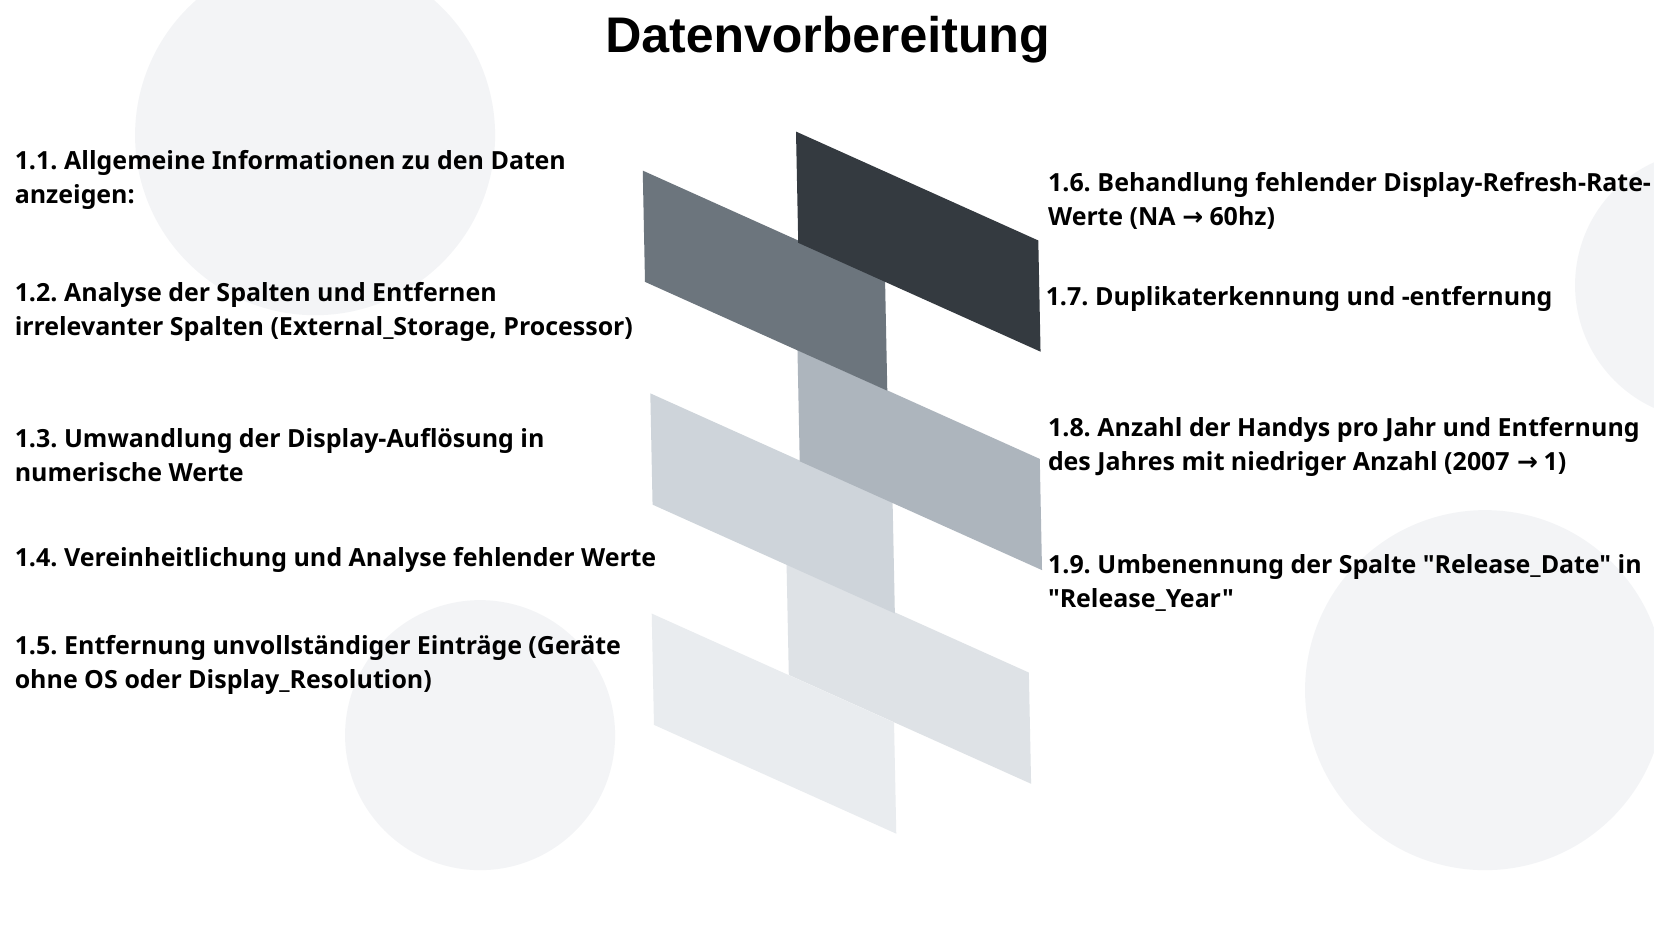

Datenvorbereitung
1.1. Allgemeine Informationen zu den Daten anzeigen:
1.6. Behandlung fehlender Display-Refresh-Rate-Werte (NA → 60hz)
1.2. Analyse der Spalten und Entfernen irrelevanter Spalten (External_Storage, Processor)
1.7. Duplikaterkennung und -entfernung
1.8. Anzahl der Handys pro Jahr und Entfernung des Jahres mit niedriger Anzahl (2007 → 1)
1.3. Umwandlung der Display-Auflösung in numerische Werte
1.4. Vereinheitlichung und Analyse fehlender Werte
1.9. Umbenennung der Spalte "Release_Date" in "Release_Year"
1.5. Entfernung unvollständiger Einträge (Geräte ohne OS oder Display_Resolution)